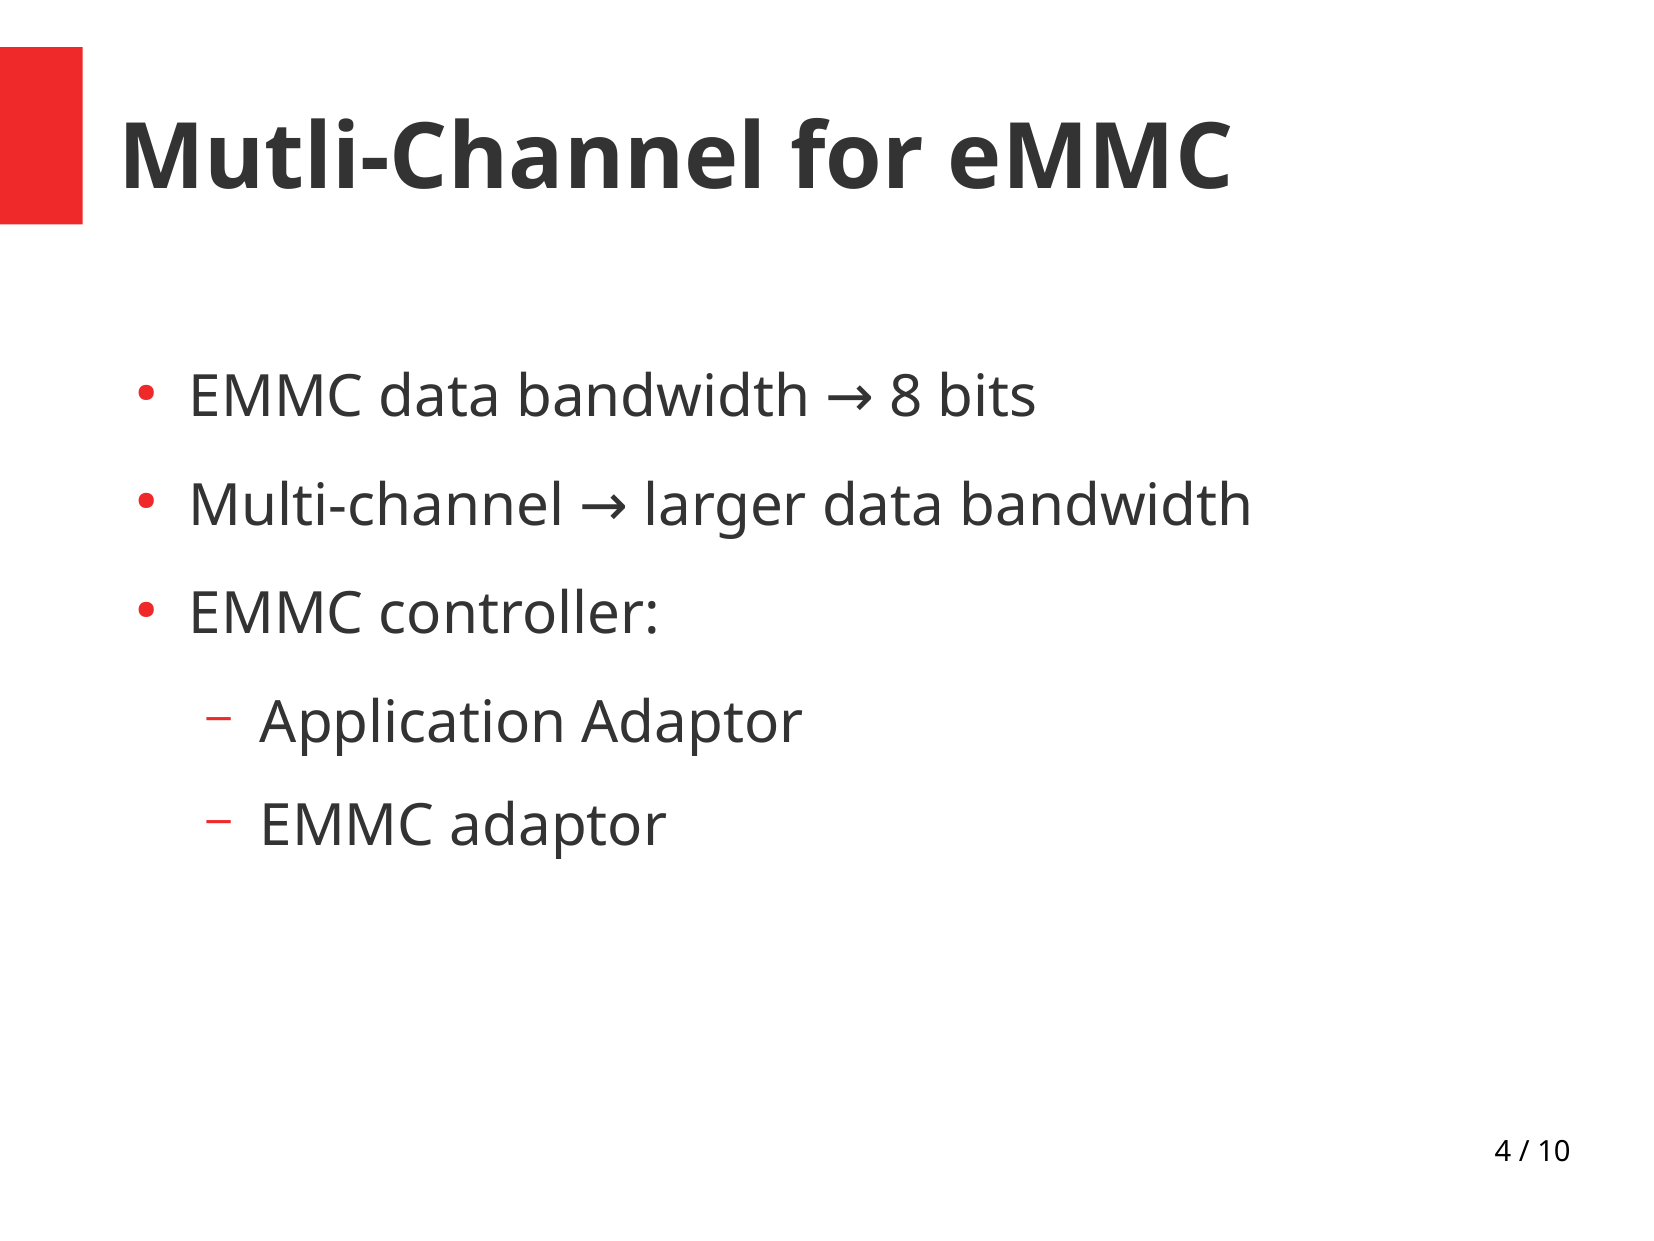

# Mutli-Channel for eMMC
EMMC data bandwidth → 8 bits
Multi-channel → larger data bandwidth
EMMC controller:
Application Adaptor
EMMC adaptor
4